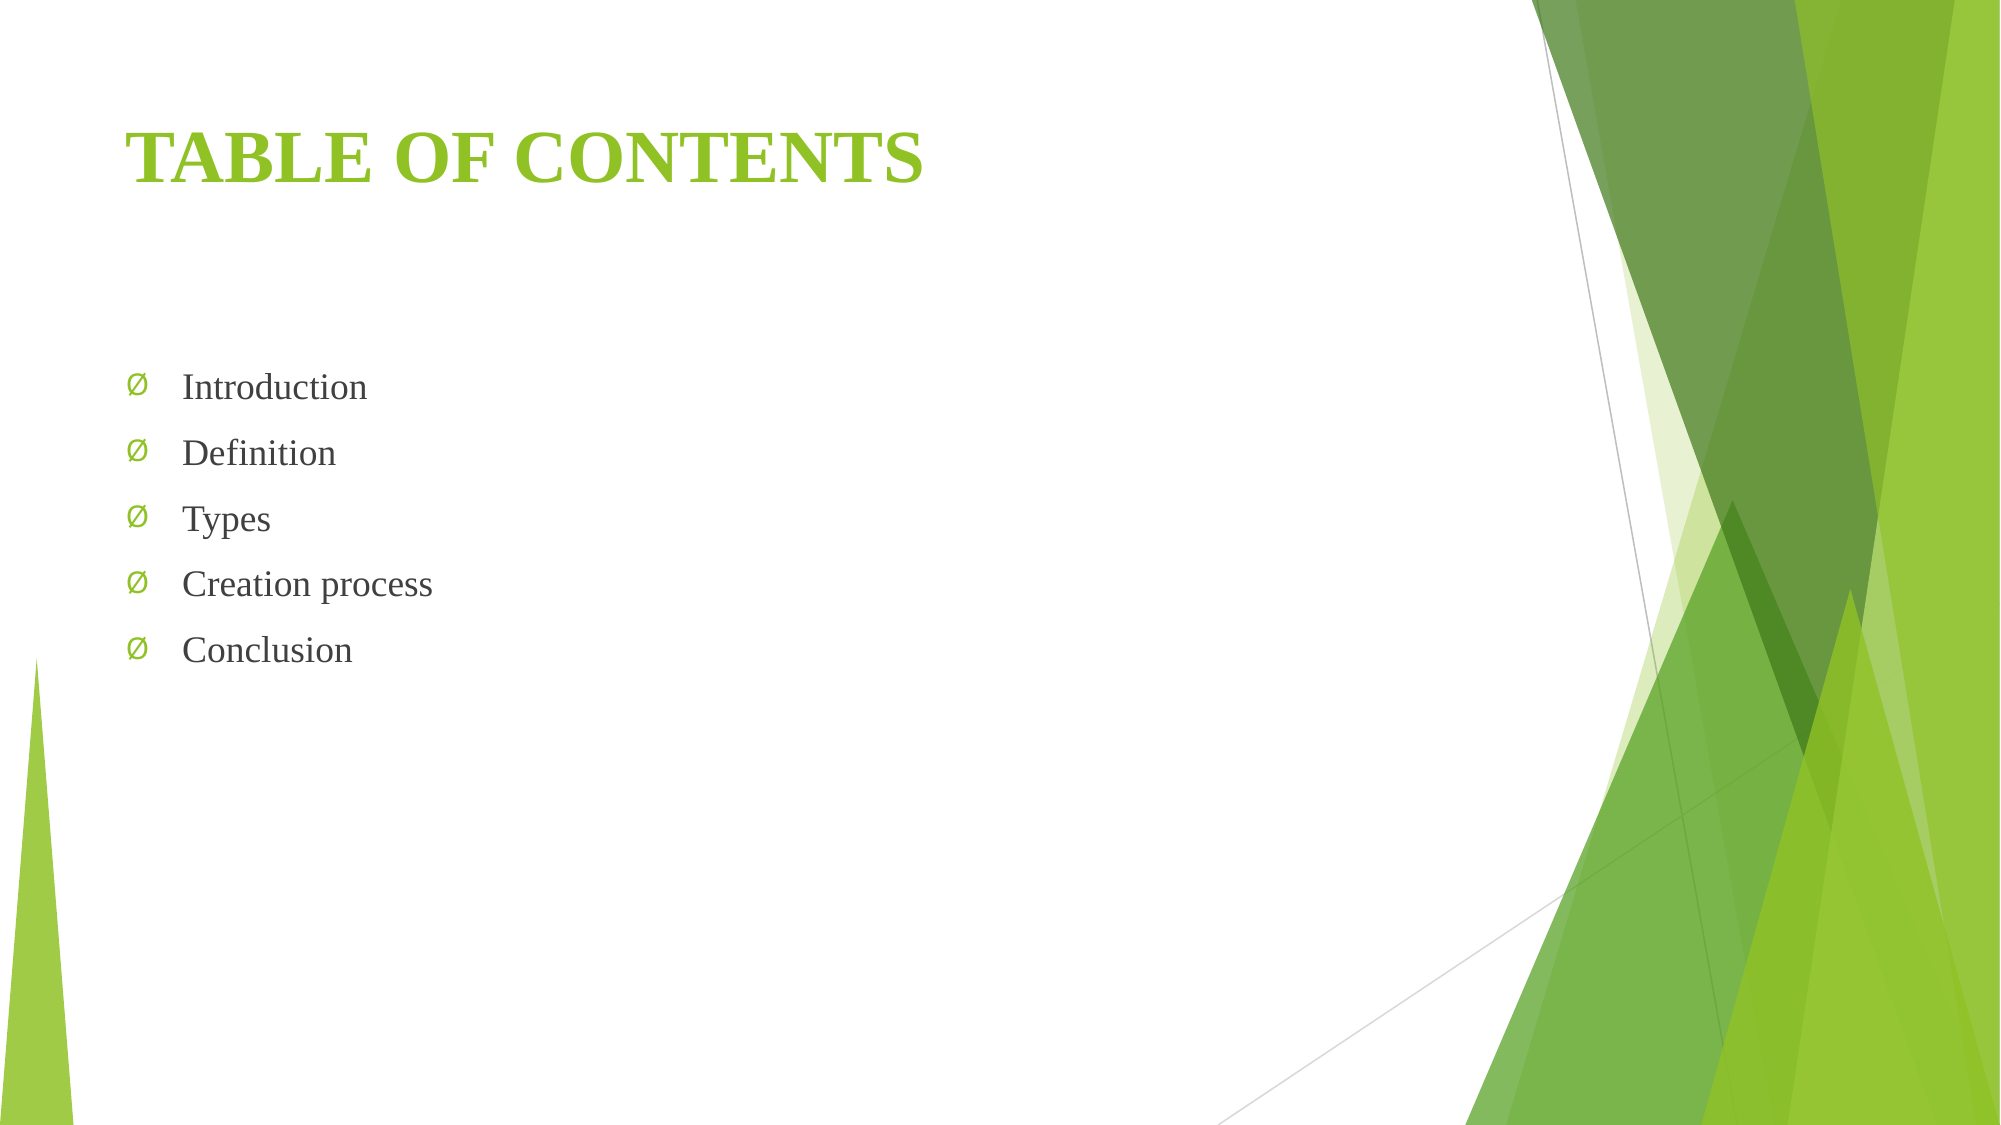

# TABLE OF CONTENTS
Introduction
Definition
Types
Creation process
Conclusion